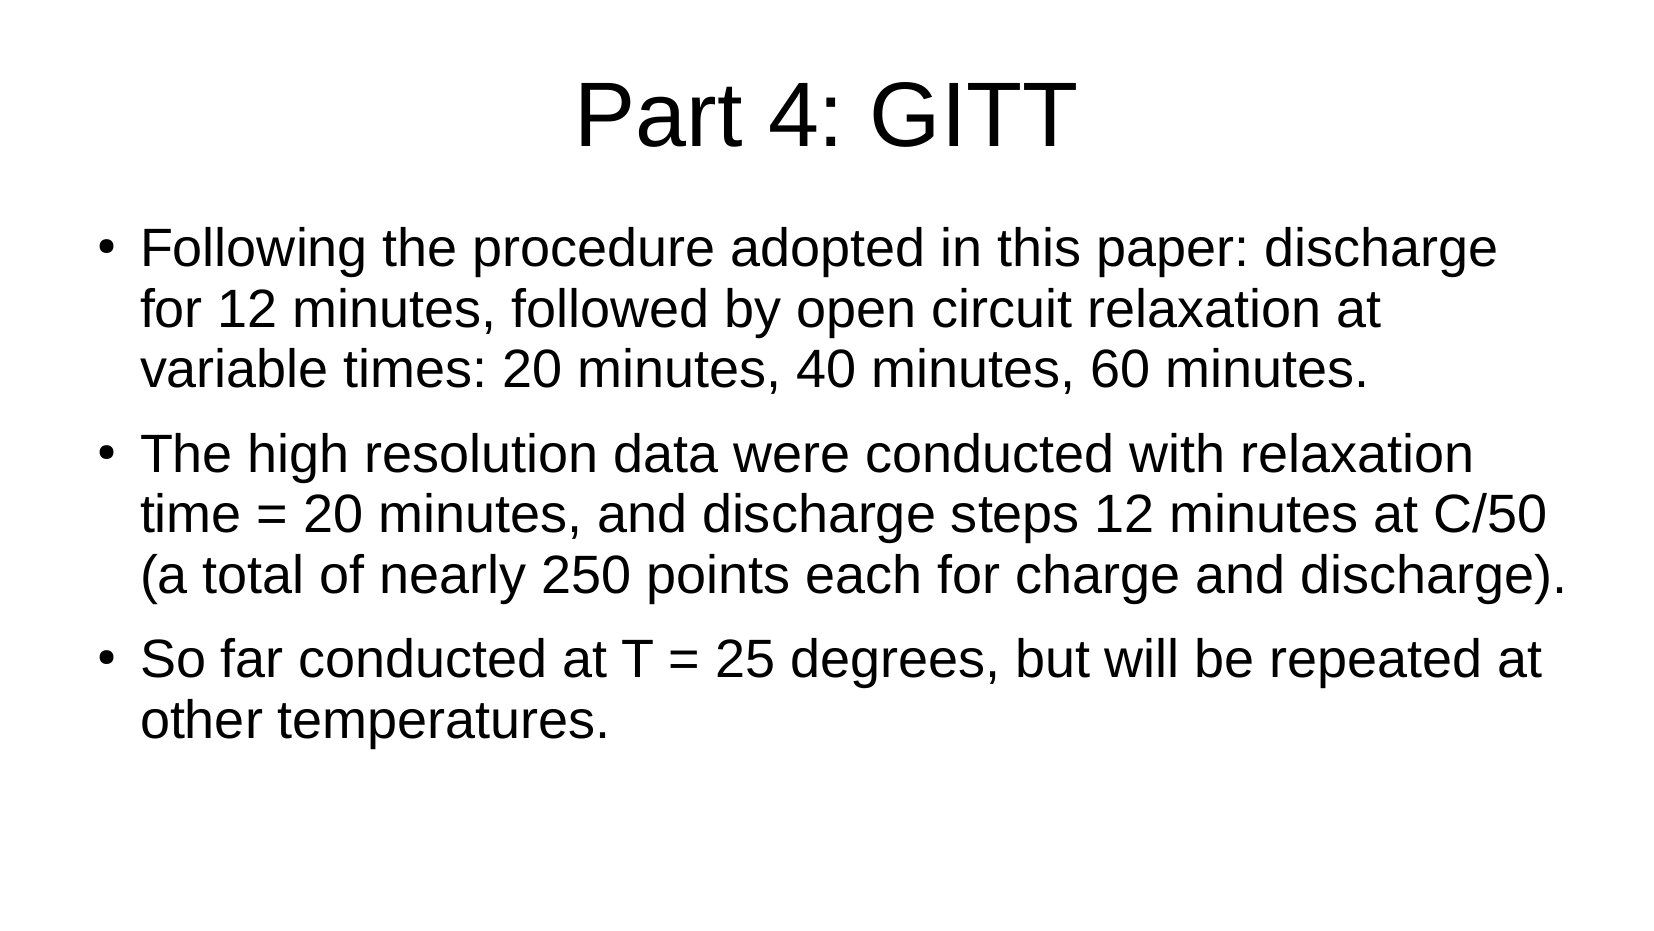

# Part 4: GITT
Following the procedure adopted in this paper: discharge for 12 minutes, followed by open circuit relaxation at variable times: 20 minutes, 40 minutes, 60 minutes.
The high resolution data were conducted with relaxation time = 20 minutes, and discharge steps 12 minutes at C/50 (a total of nearly 250 points each for charge and discharge).
So far conducted at T = 25 degrees, but will be repeated at other temperatures.